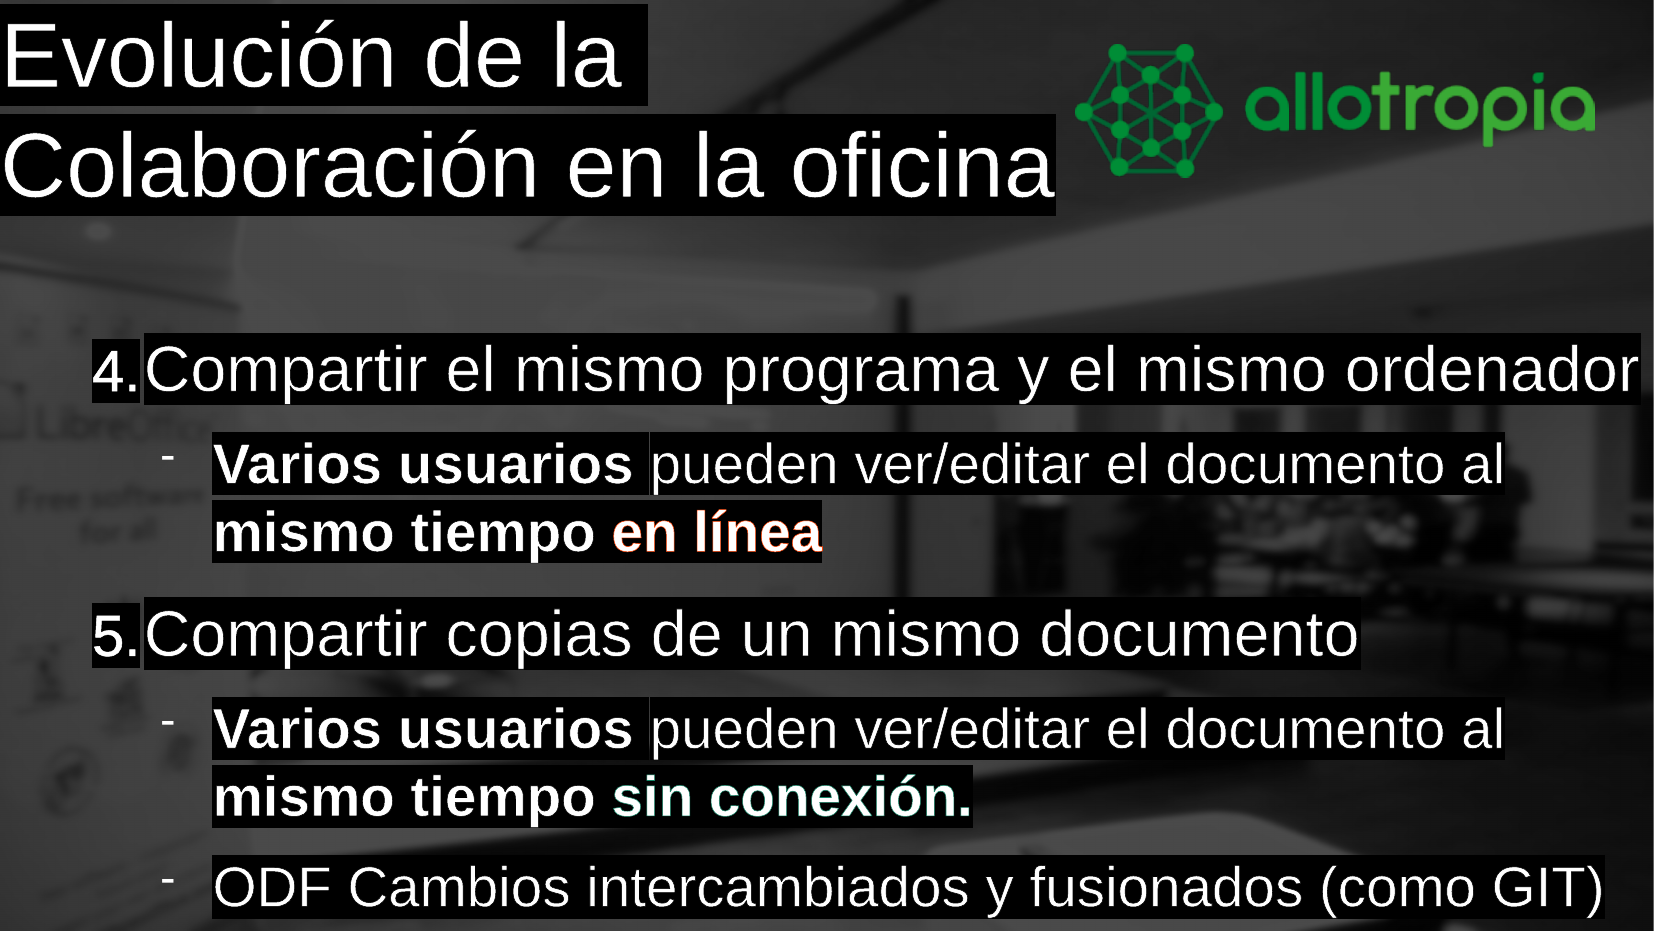

# Evolución de la Colaboración en la oficina
Compartir el mismo programa y el mismo ordenador
Varios usuarios pueden ver/editar el documento al mismo tiempo en línea
Compartir copias de un mismo documento
Varios usuarios pueden ver/editar el documento al mismo tiempo sin conexión.
ODF Cambios intercambiados y fusionados (como GIT)